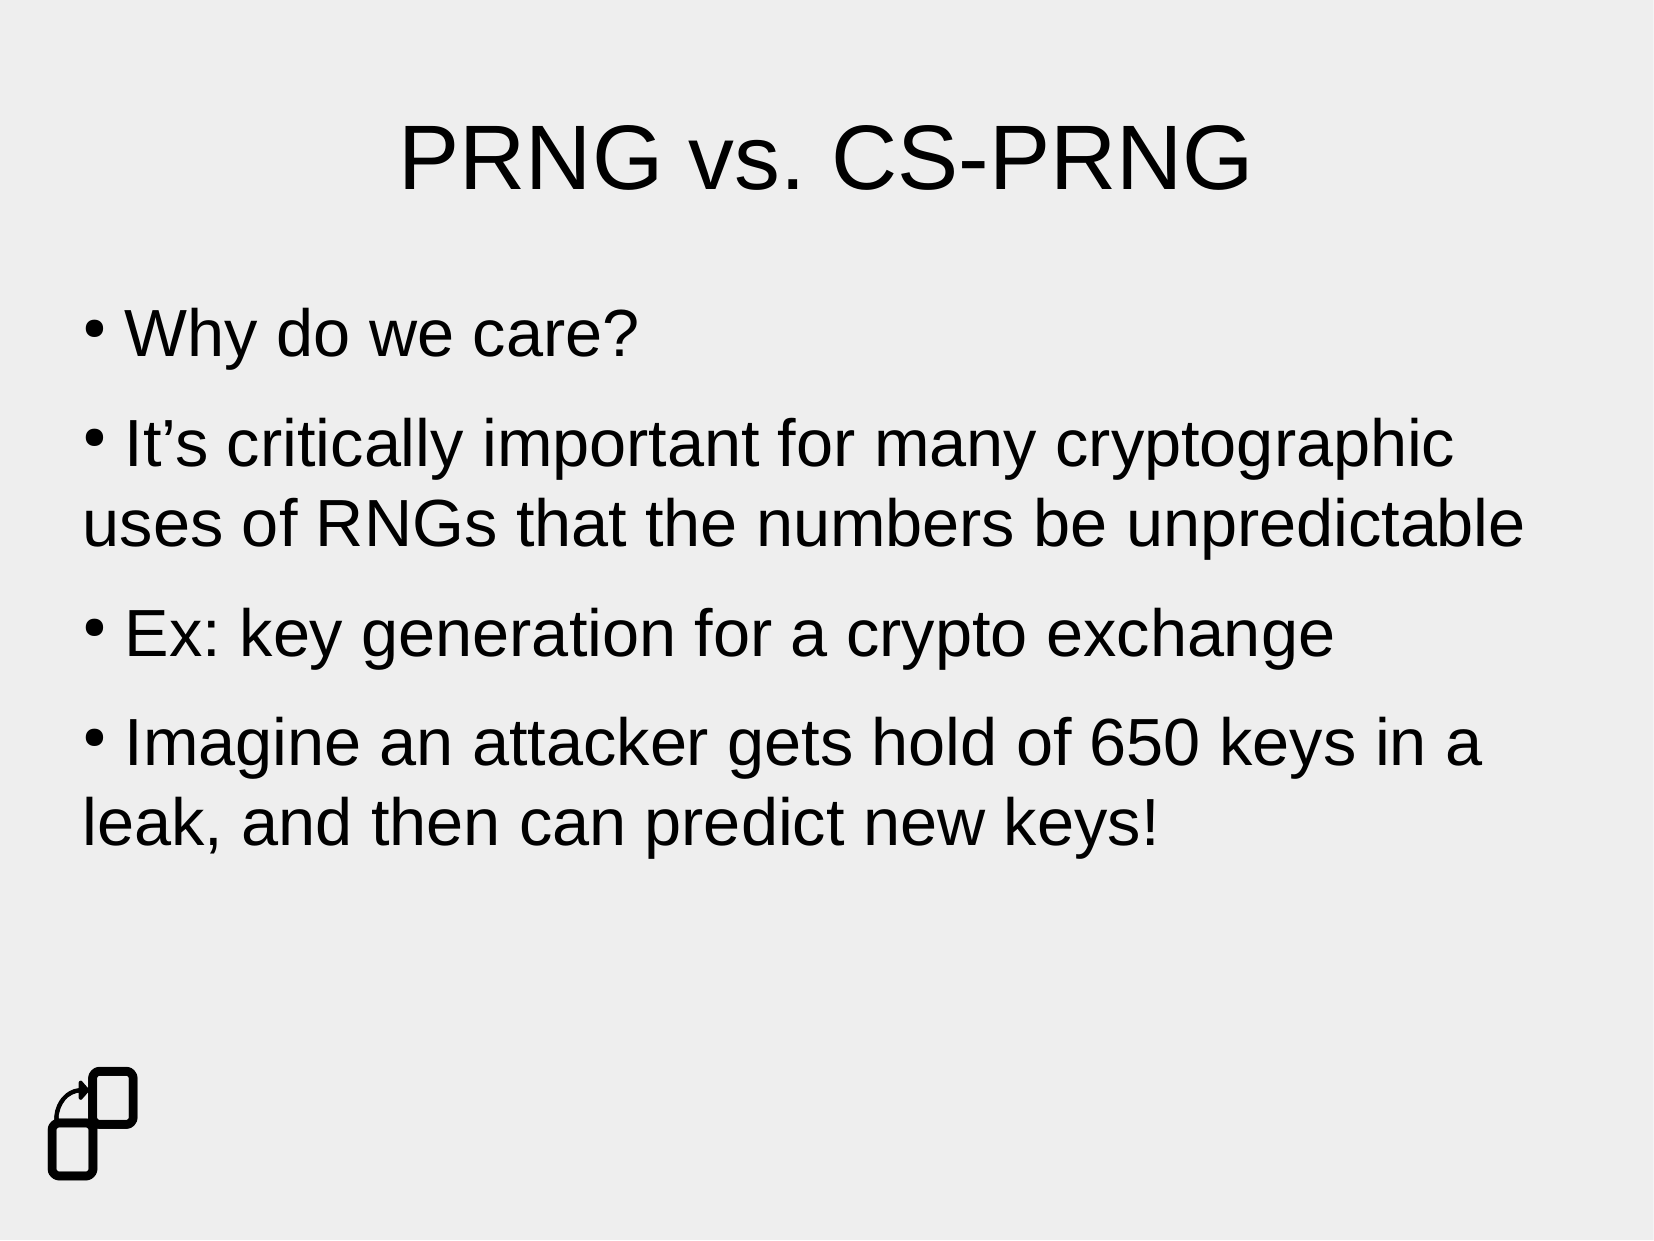

# PRNG vs. CS-PRNG
 Why do we care?
 It’s critically important for many cryptographic uses of RNGs that the numbers be unpredictable
 Ex: key generation for a crypto exchange
 Imagine an attacker gets hold of 650 keys in a leak, and then can predict new keys!